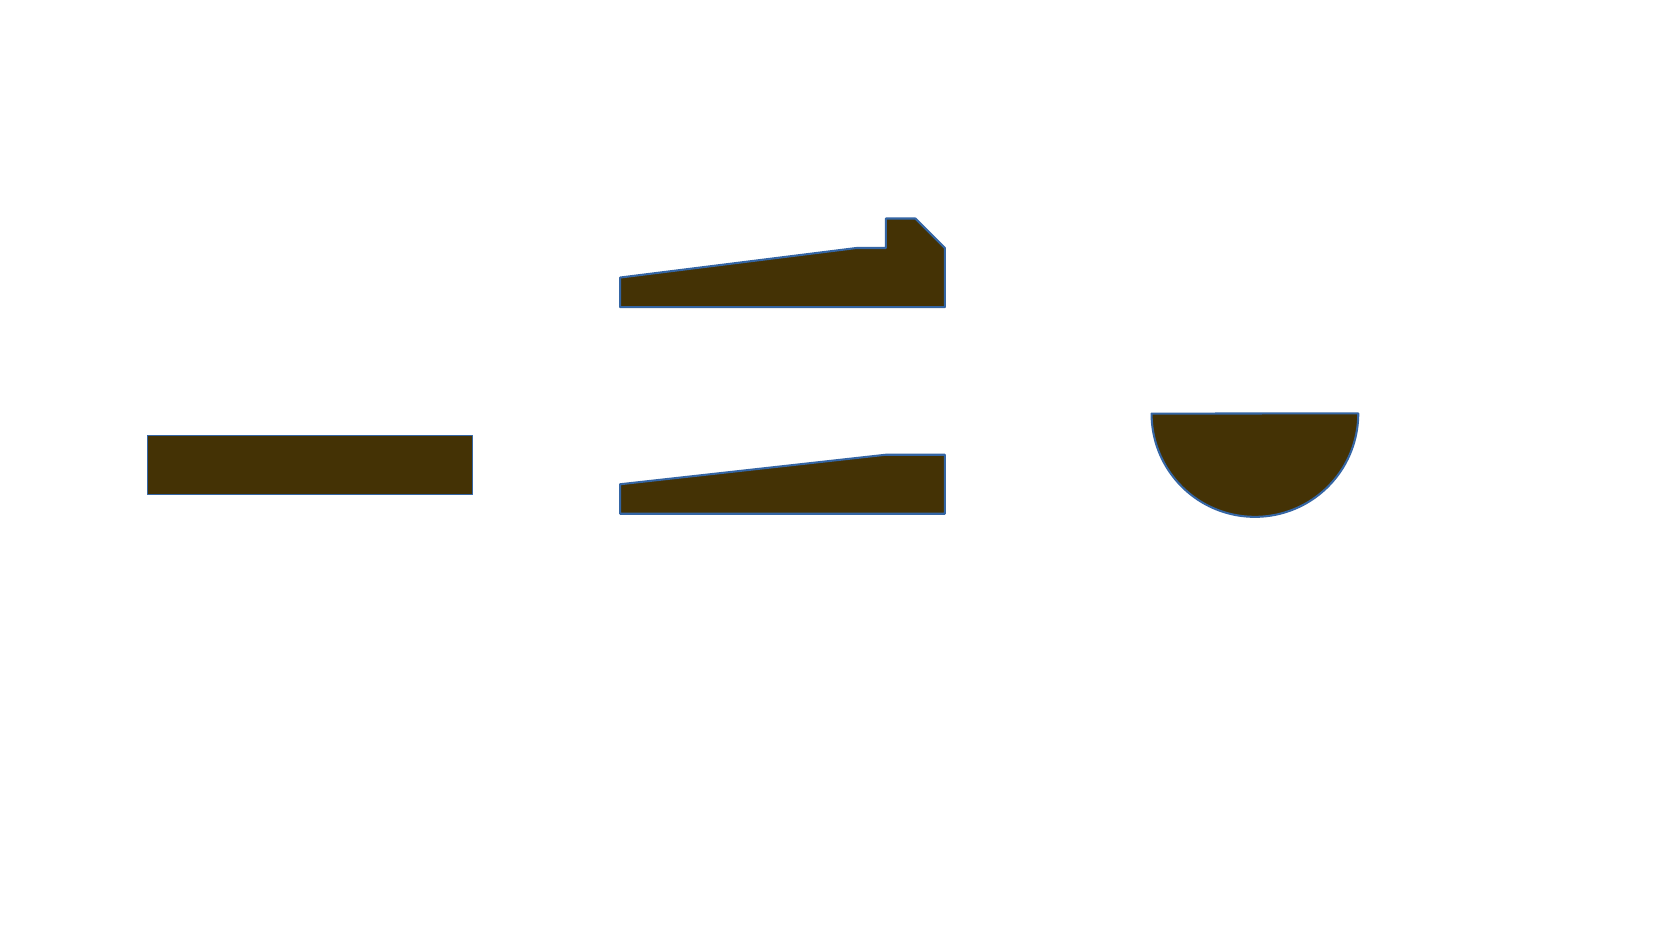

de quilha
plana
(a) chaveta paralela
(a) chaveta afunilada
(ou cônica)
(a) chaveta Woodruff
(